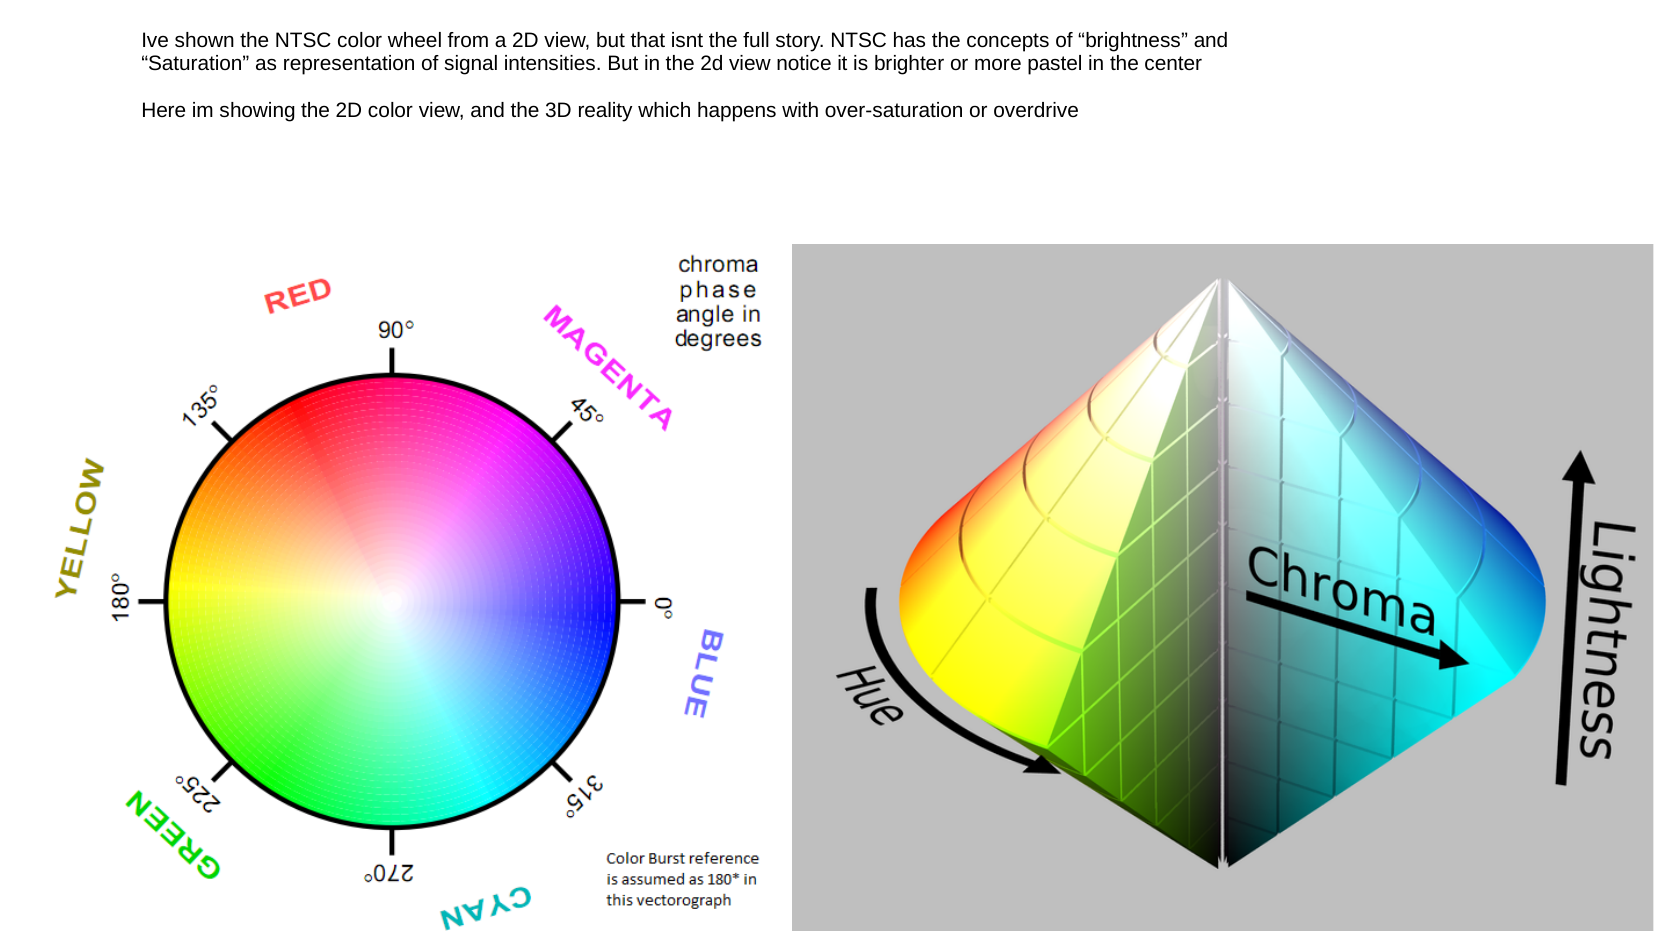

Ive shown the NTSC color wheel from a 2D view, but that isnt the full story. NTSC has the concepts of “brightness” and “Saturation” as representation of signal intensities. But in the 2d view notice it is brighter or more pastel in the center
Here im showing the 2D color view, and the 3D reality which happens with over-saturation or overdrive